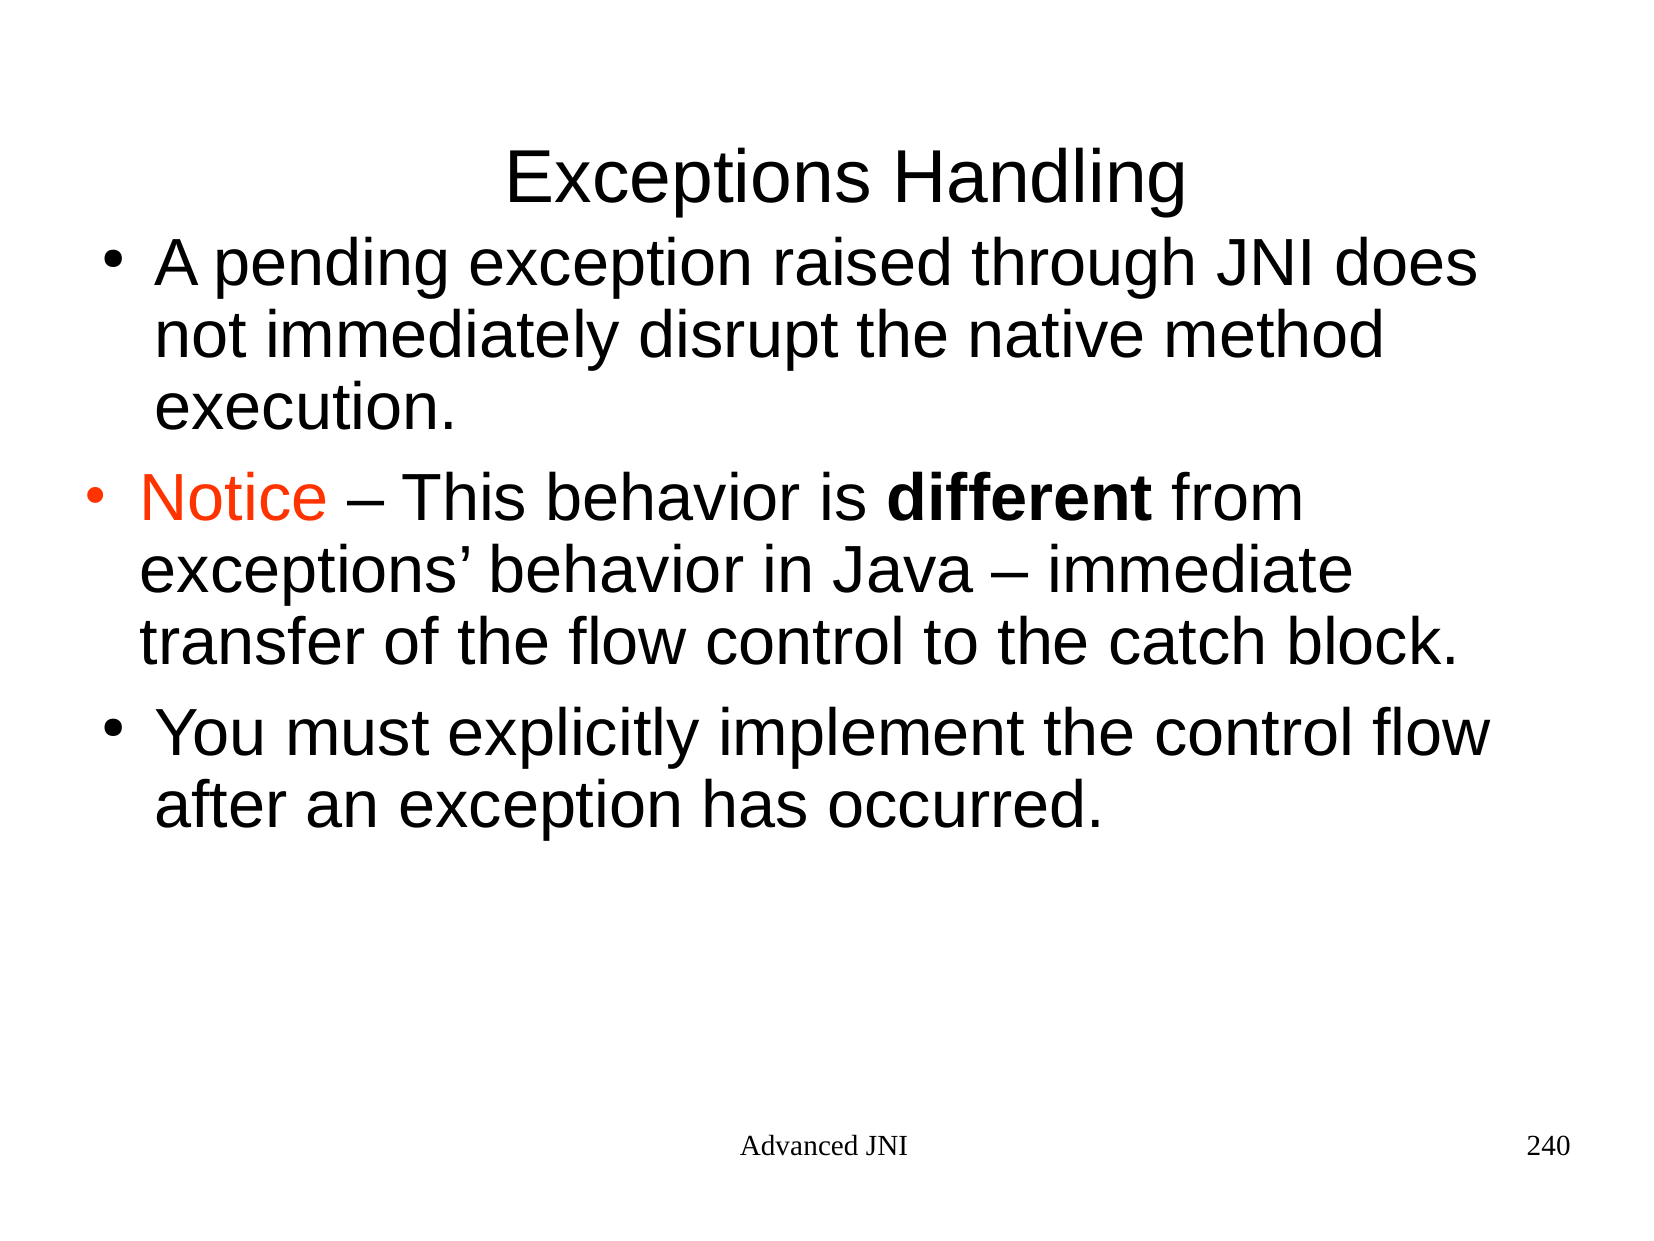

# Exceptions Handling
A pending exception raised through JNI does not immediately disrupt the native method execution.
Notice – This behavior is different from exceptions’ behavior in Java – immediate transfer of the flow control to the catch block.
You must explicitly implement the control flow after an exception has occurred.
Advanced JNI
240